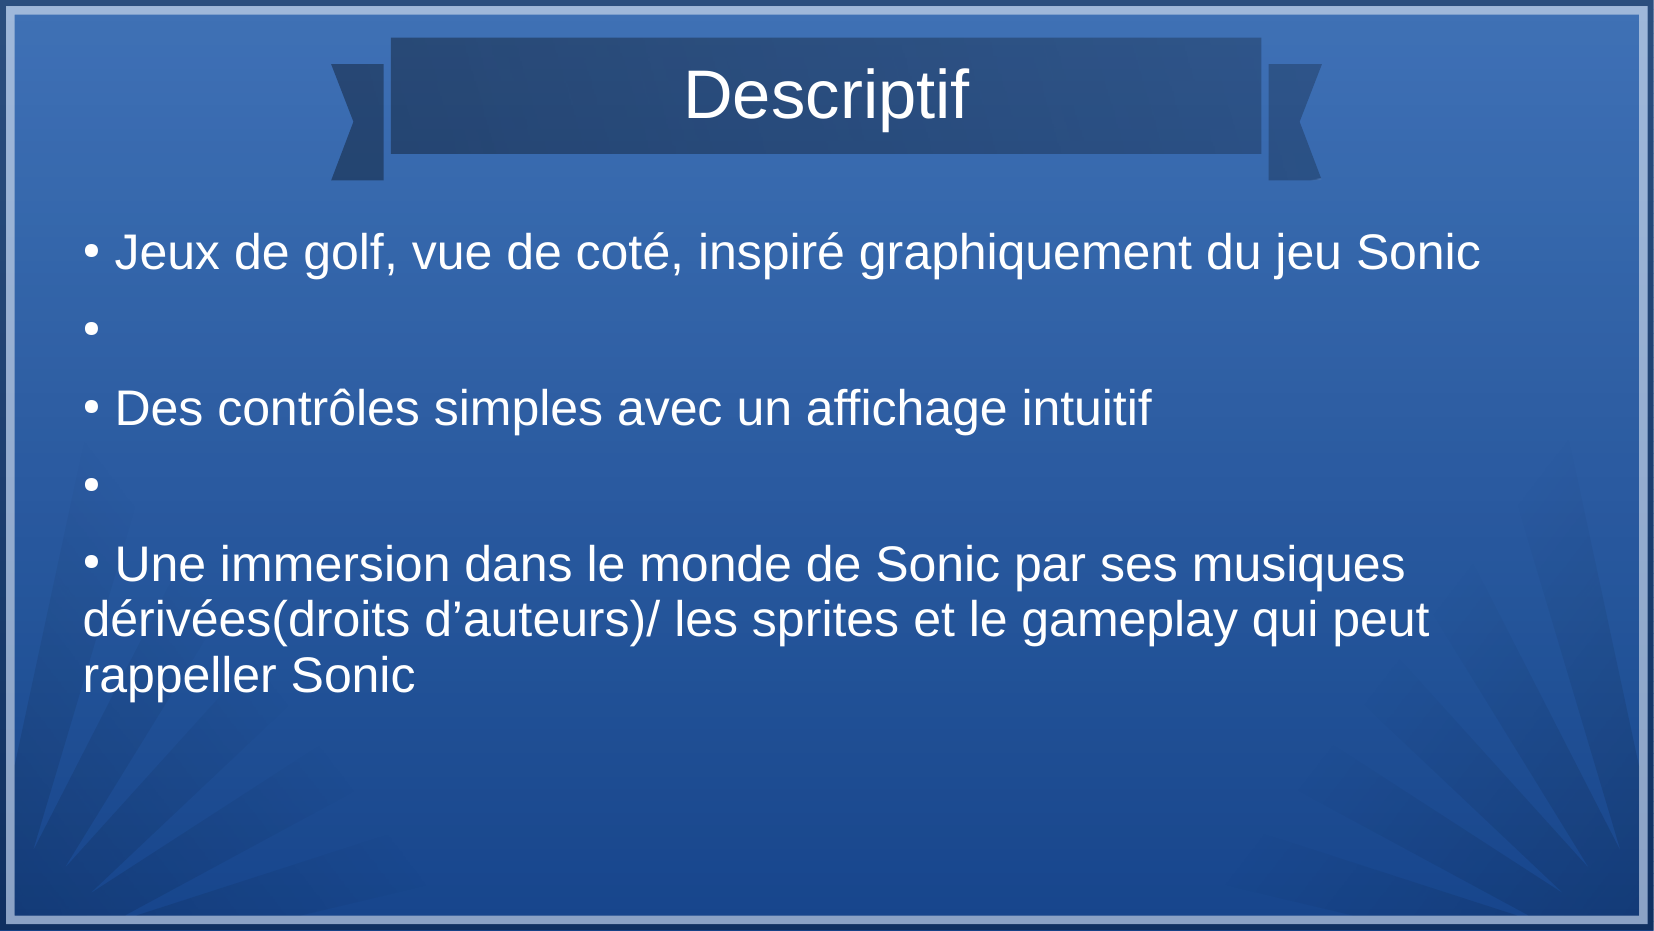

# Descriptif
 Jeux de golf, vue de coté, inspiré graphiquement du jeu Sonic
 Des contrôles simples avec un affichage intuitif
 Une immersion dans le monde de Sonic par ses musiques dérivées(droits d’auteurs)/ les sprites et le gameplay qui peut rappeller Sonic